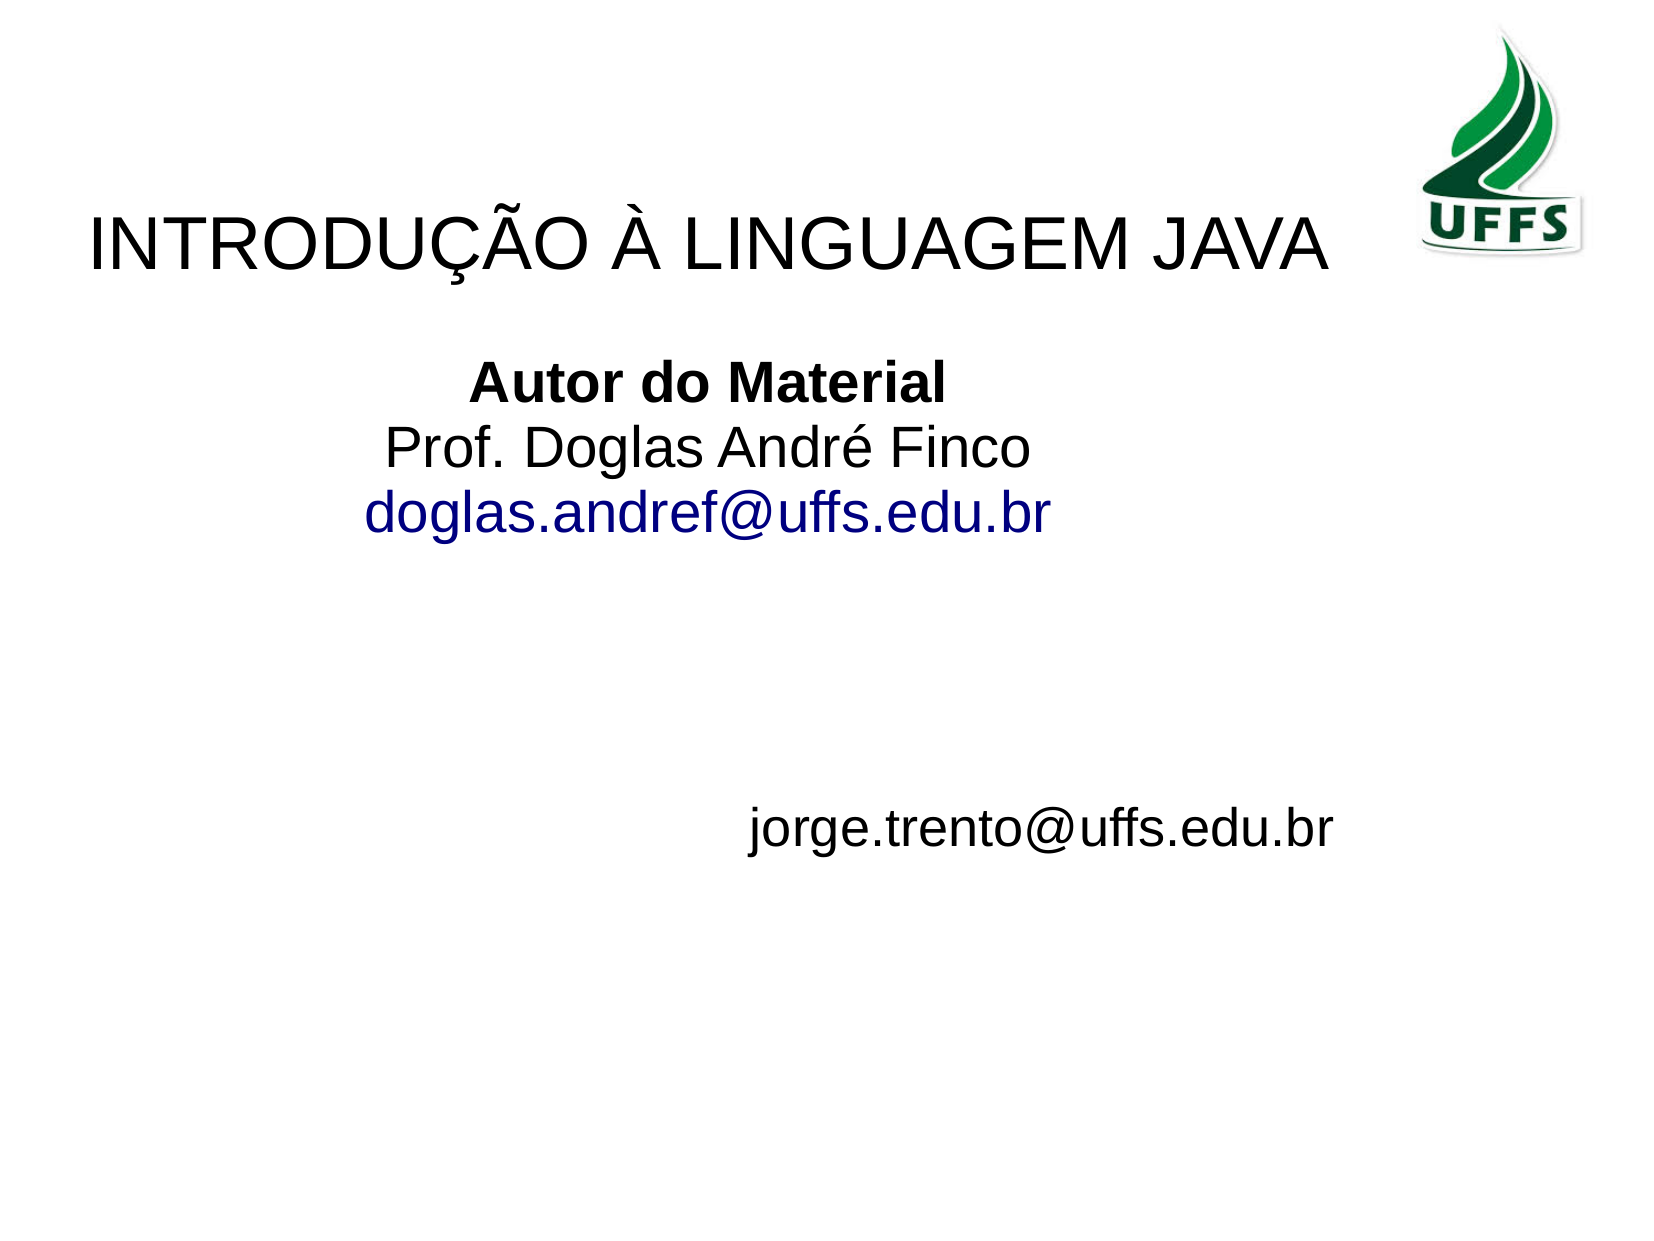

# INTRODUÇÃO À LINGUAGEM JAVA
Autor do Material
Prof. Doglas André Finco
doglas.andref@uffs.edu.br
jorge.trento@uffs.edu.br